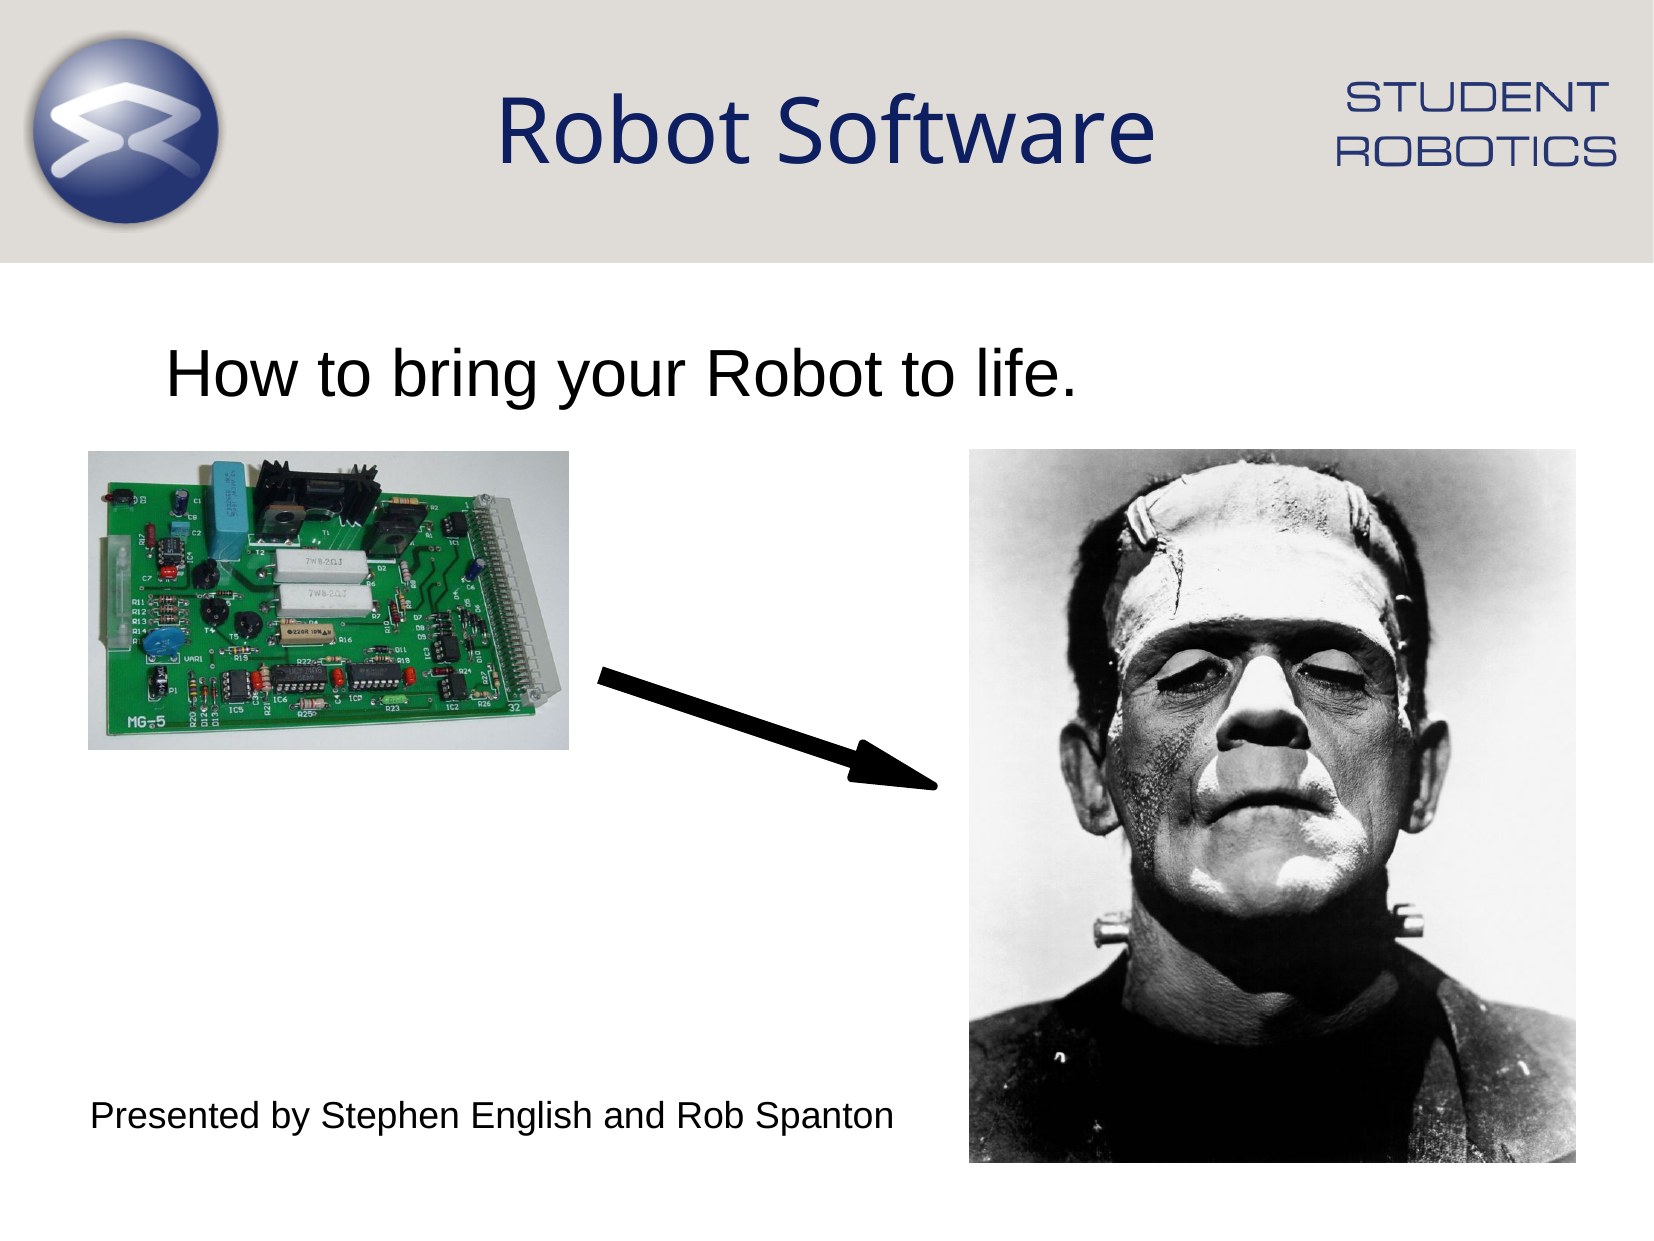

# Robot Software
How to bring your Robot to life.
Presented by Stephen English and Rob Spanton